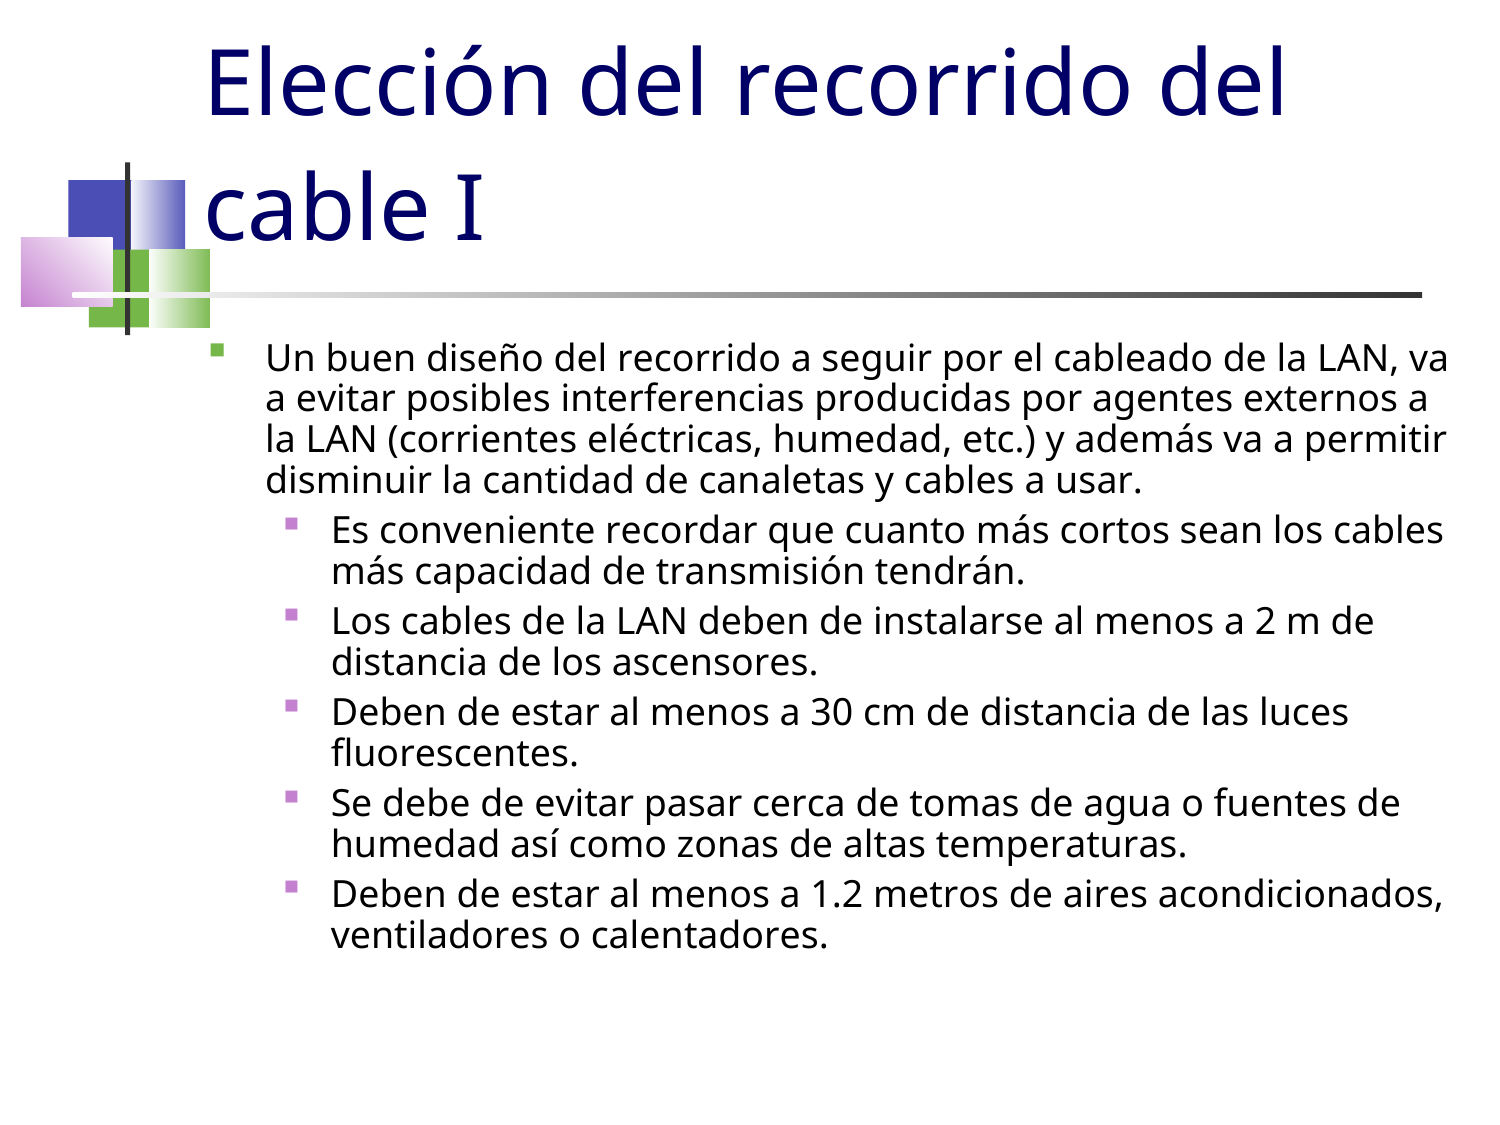

# Elección del recorrido del cable I
Un buen diseño del recorrido a seguir por el cableado de la LAN, va a evitar posibles interferencias producidas por agentes externos a la LAN (corrientes eléctricas, humedad, etc.) y además va a permitir disminuir la cantidad de canaletas y cables a usar.
Es conveniente recordar que cuanto más cortos sean los cables más capacidad de transmisión tendrán.
Los cables de la LAN deben de instalarse al menos a 2 m de distancia de los ascensores.
Deben de estar al menos a 30 cm de distancia de las luces fluorescentes.
Se debe de evitar pasar cerca de tomas de agua o fuentes de humedad así como zonas de altas temperaturas.
Deben de estar al menos a 1.2 metros de aires acondicionados, ventiladores o calentadores.